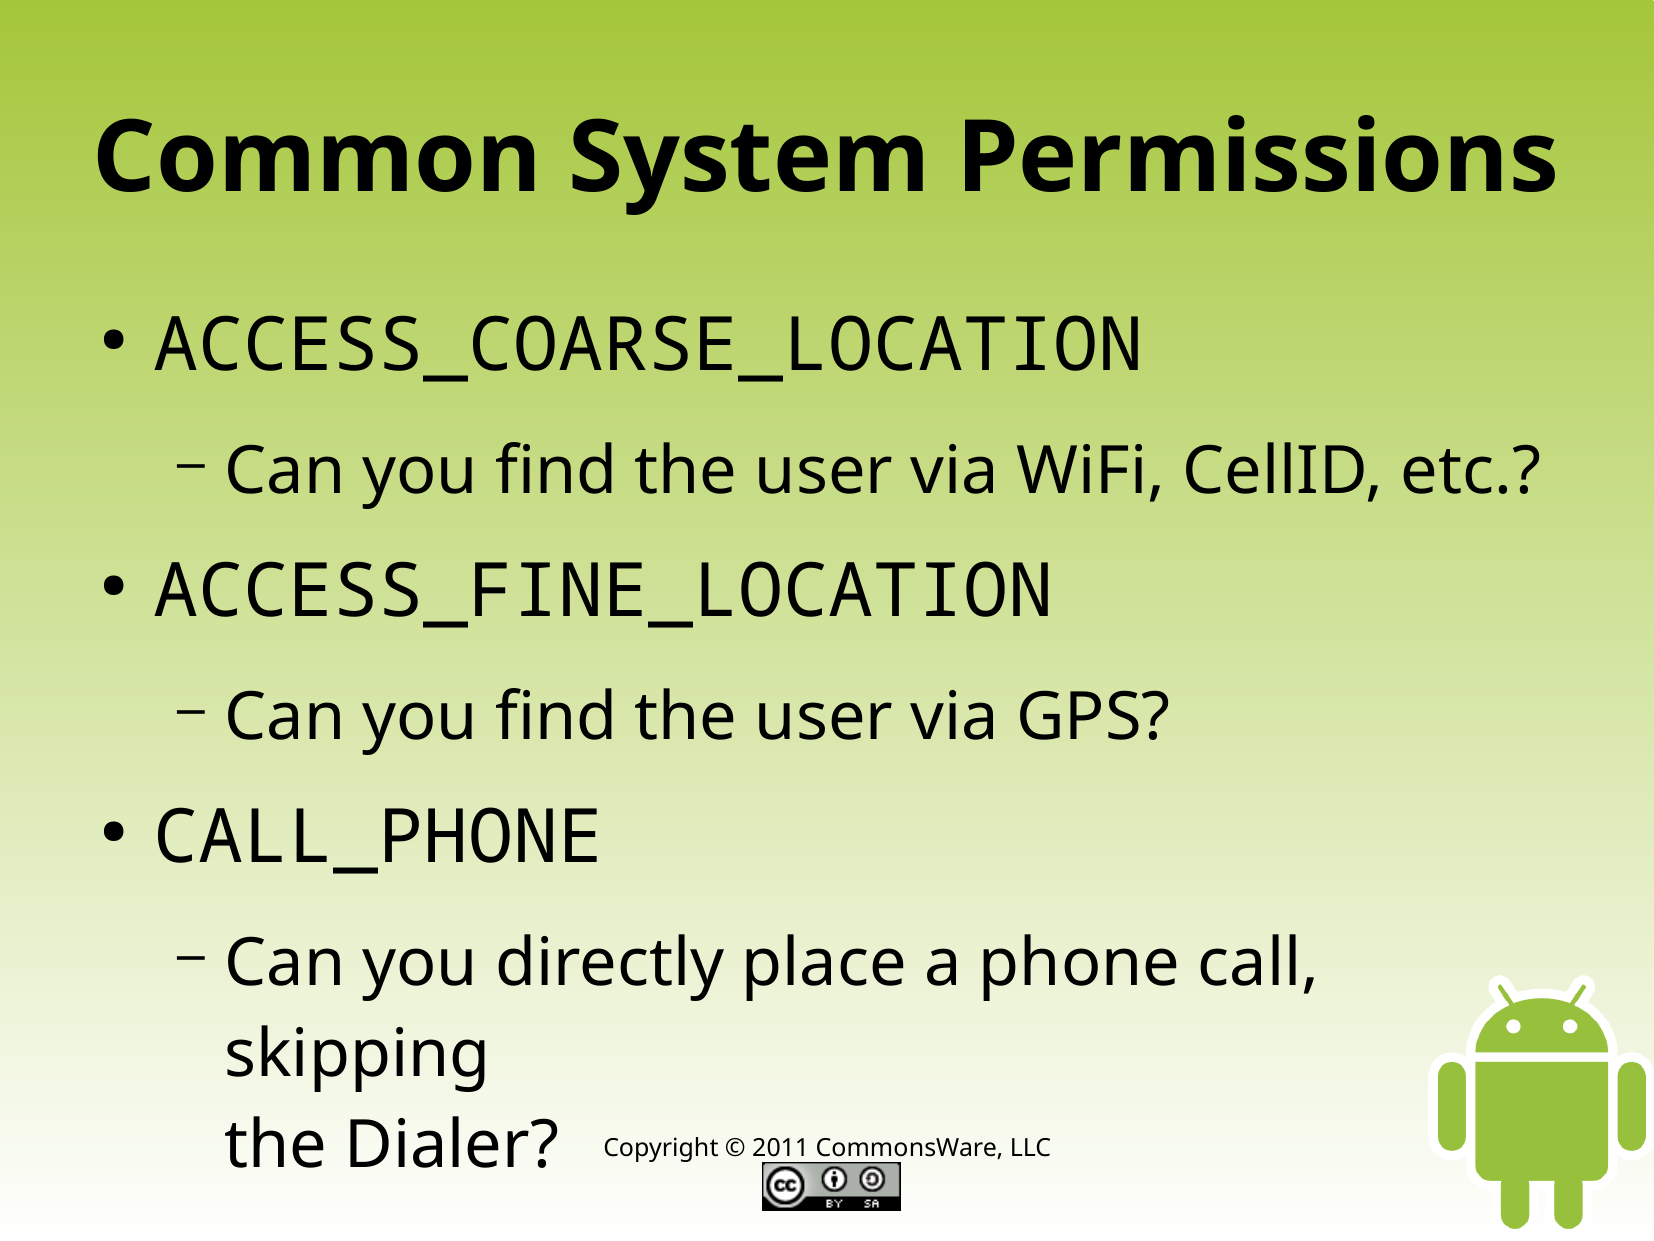

# Common System Permissions
ACCESS_COARSE_LOCATION
Can you find the user via WiFi, CellID, etc.?
ACCESS_FINE_LOCATION
Can you find the user via GPS?
CALL_PHONE
Can you directly place a phone call, skipping
the Dialer?